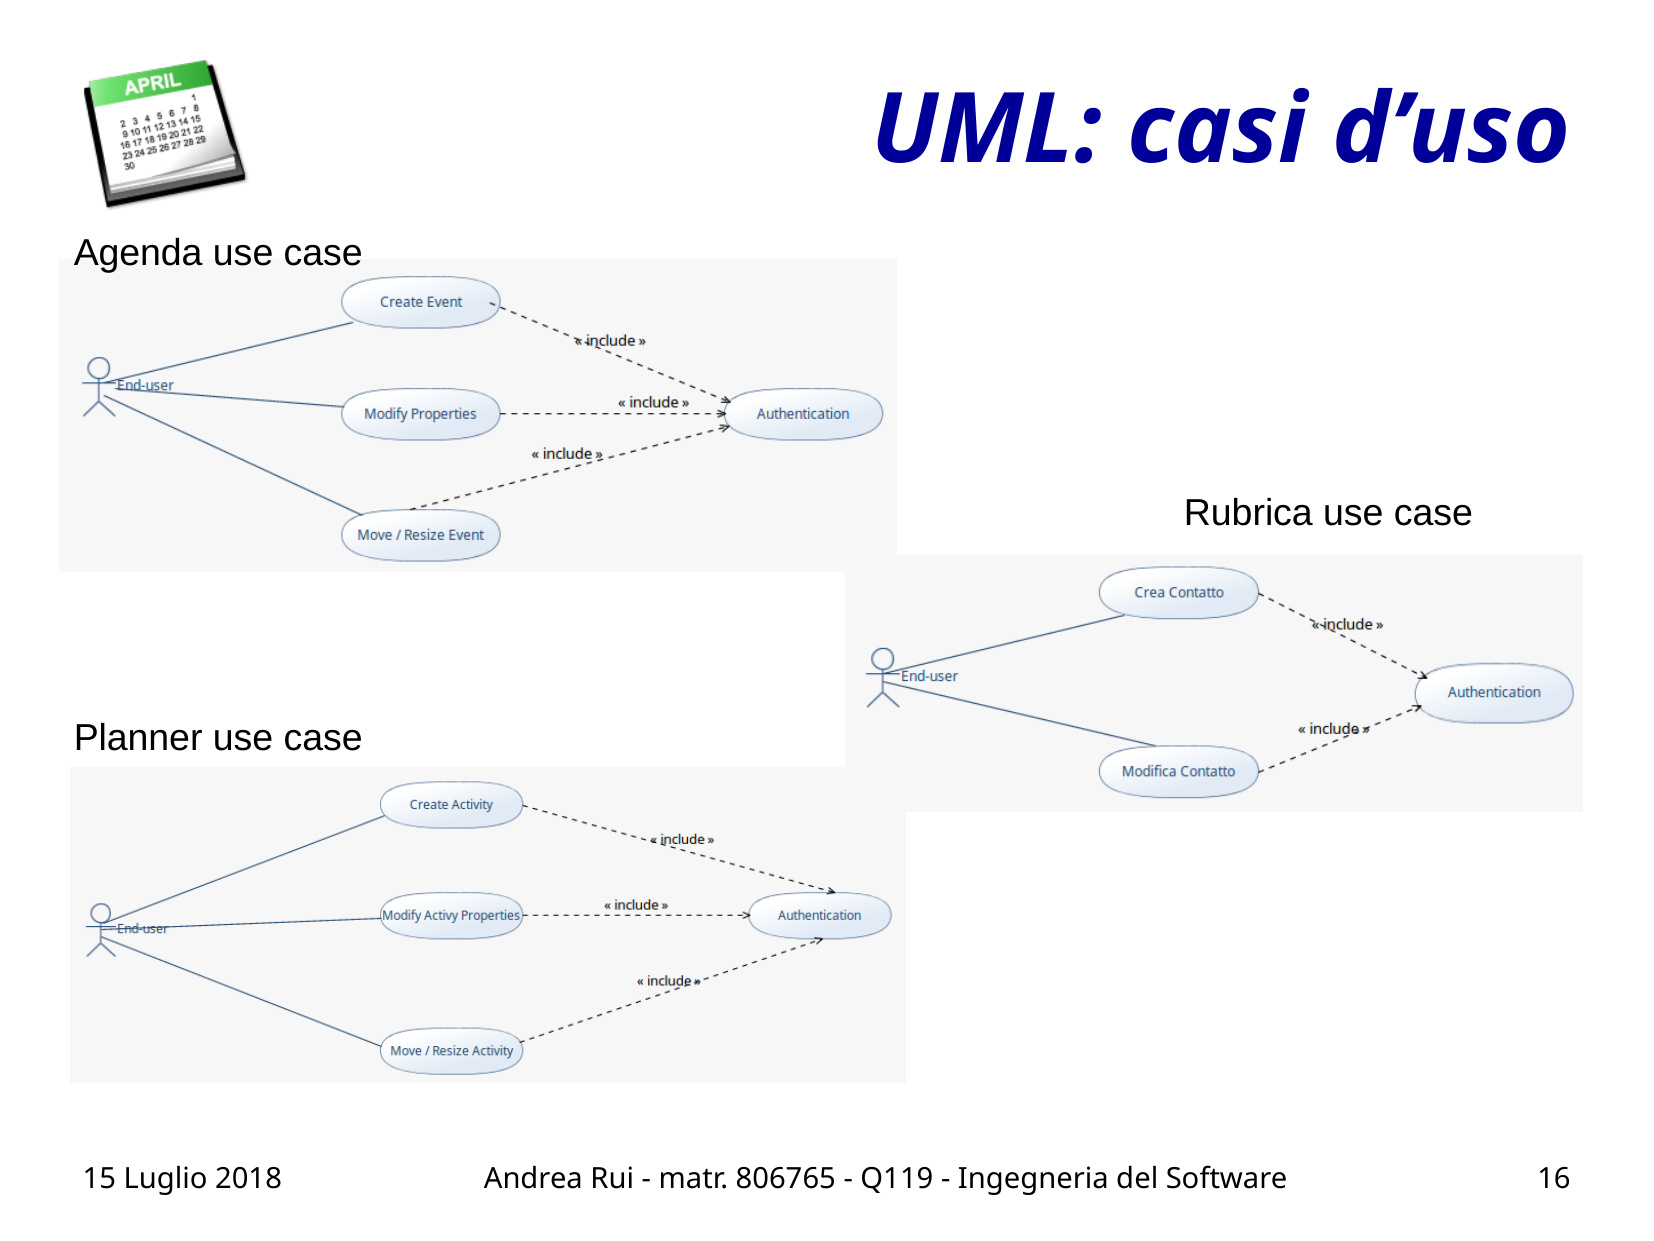

# UML: casi d’uso
Agenda use case
Rubrica use case
Planner use case
15 Luglio 2018
Andrea Rui - matr. 806765 - Q119 - Ingegneria del Software
16